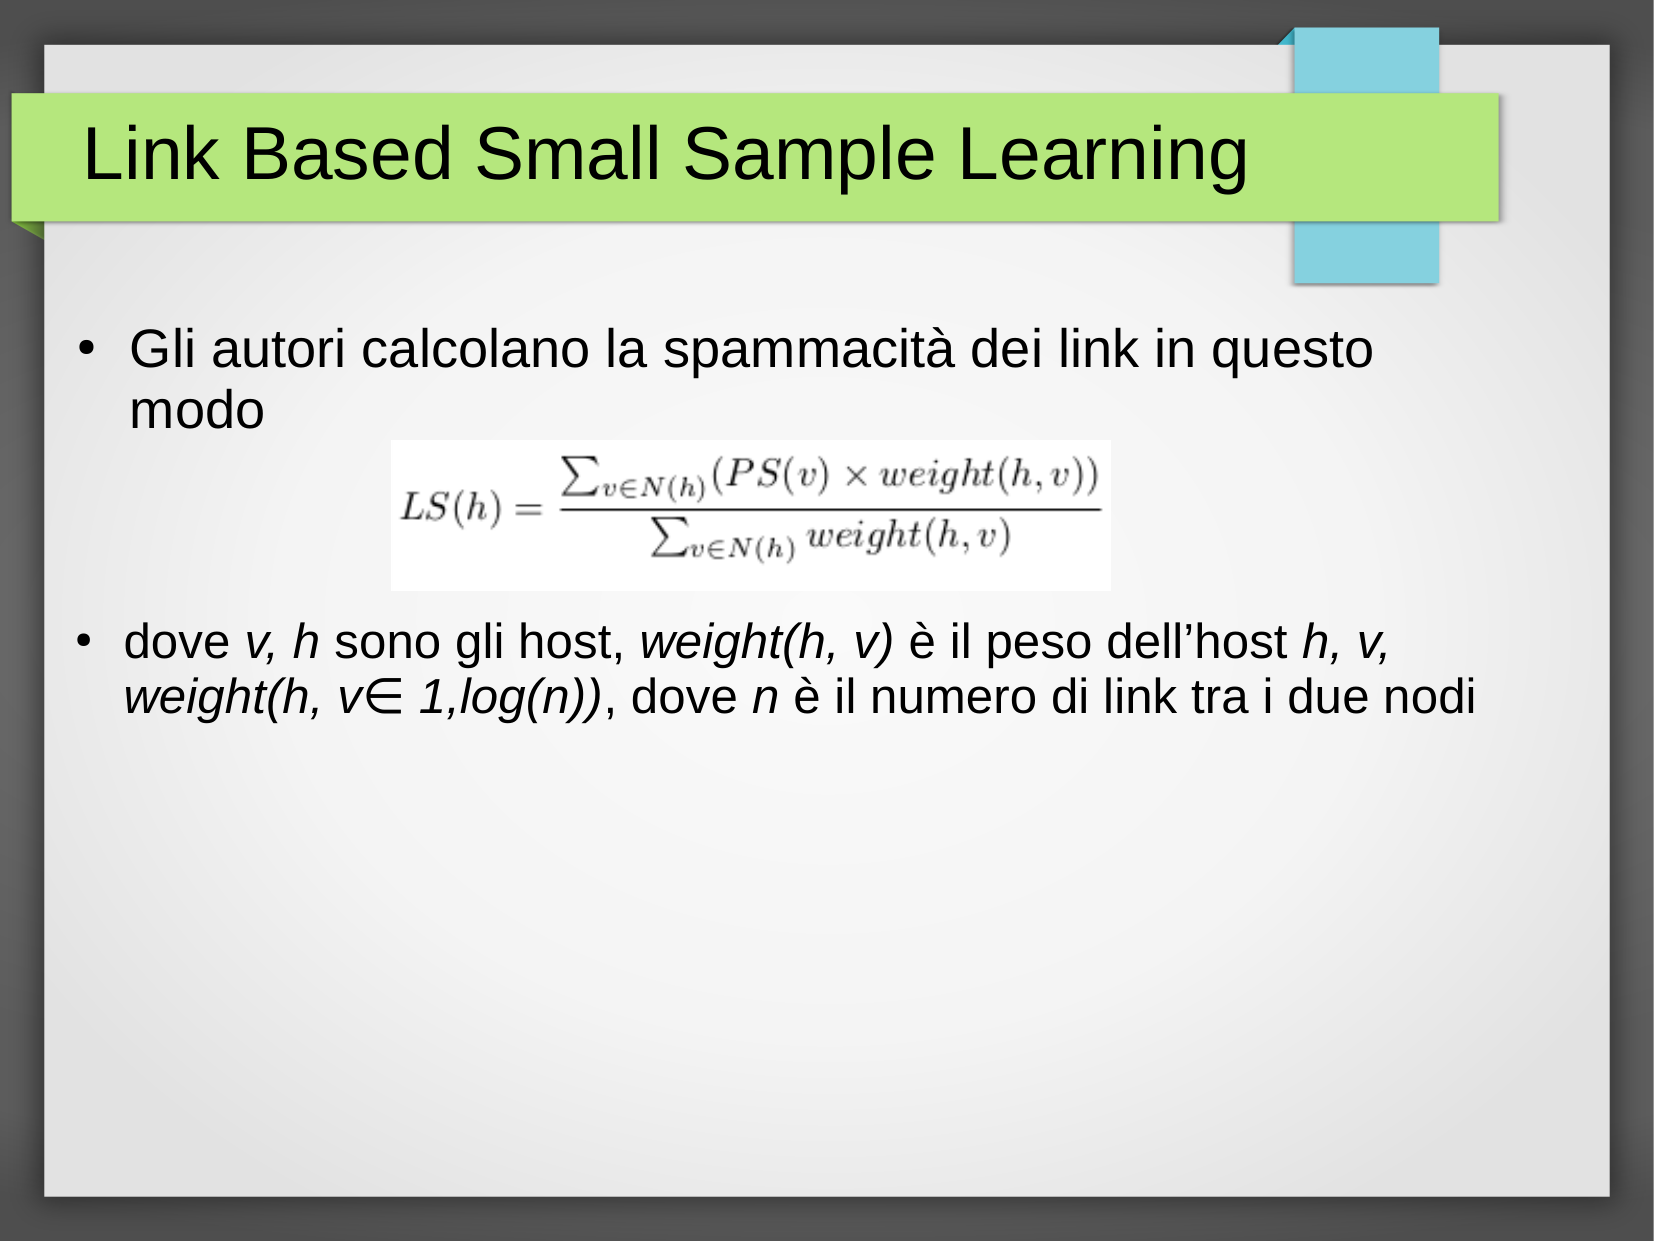

# Link Based Small Sample Learning
Gli autori calcolano la spammacità dei link in questo modo
dove v, h sono gli host, weight(h, v) è il peso dell’host h, v, weight(h, v∈ 1,log(n)), dove n è il numero di link tra i due nodi